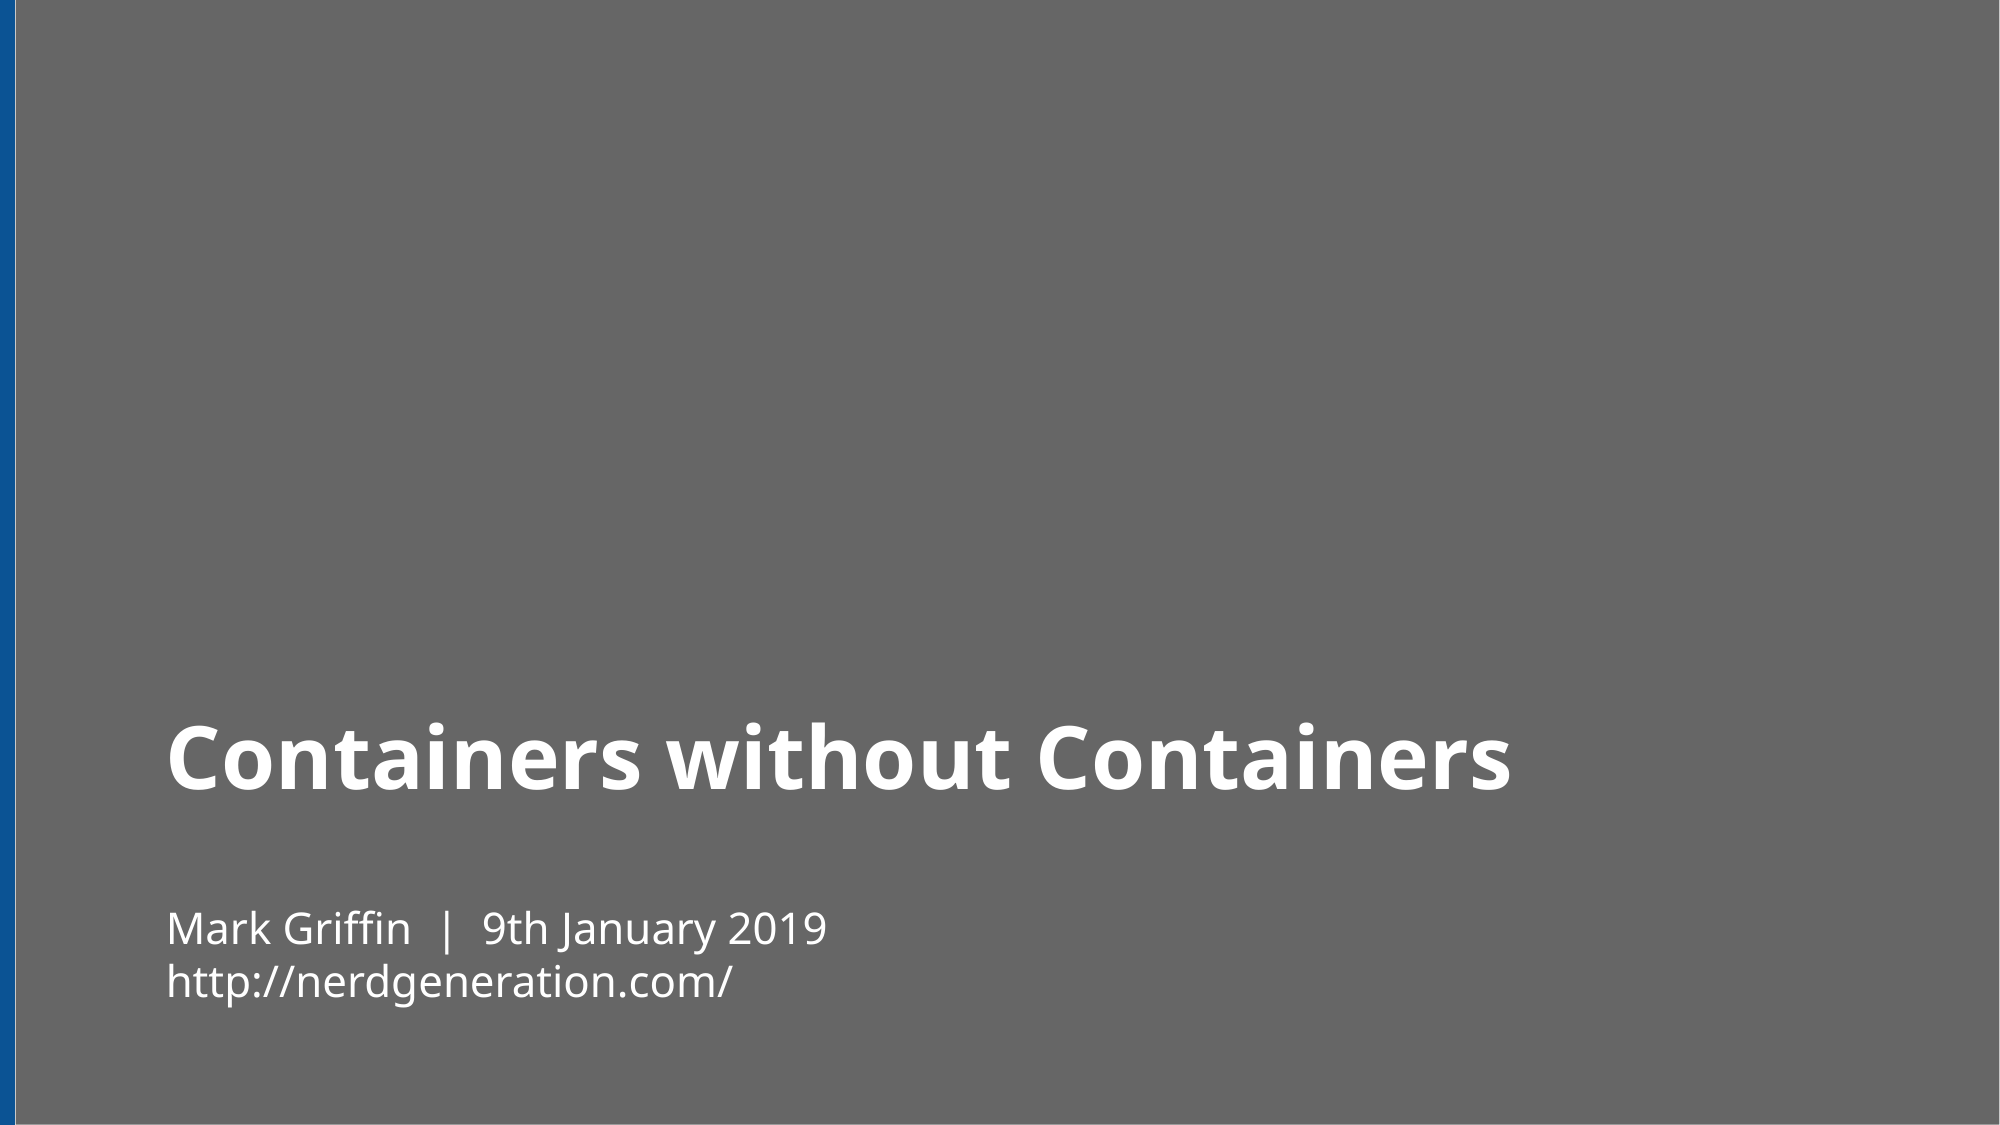

Containers without Containers
Mark Griffin | 9th January 2019
http://nerdgeneration.com/